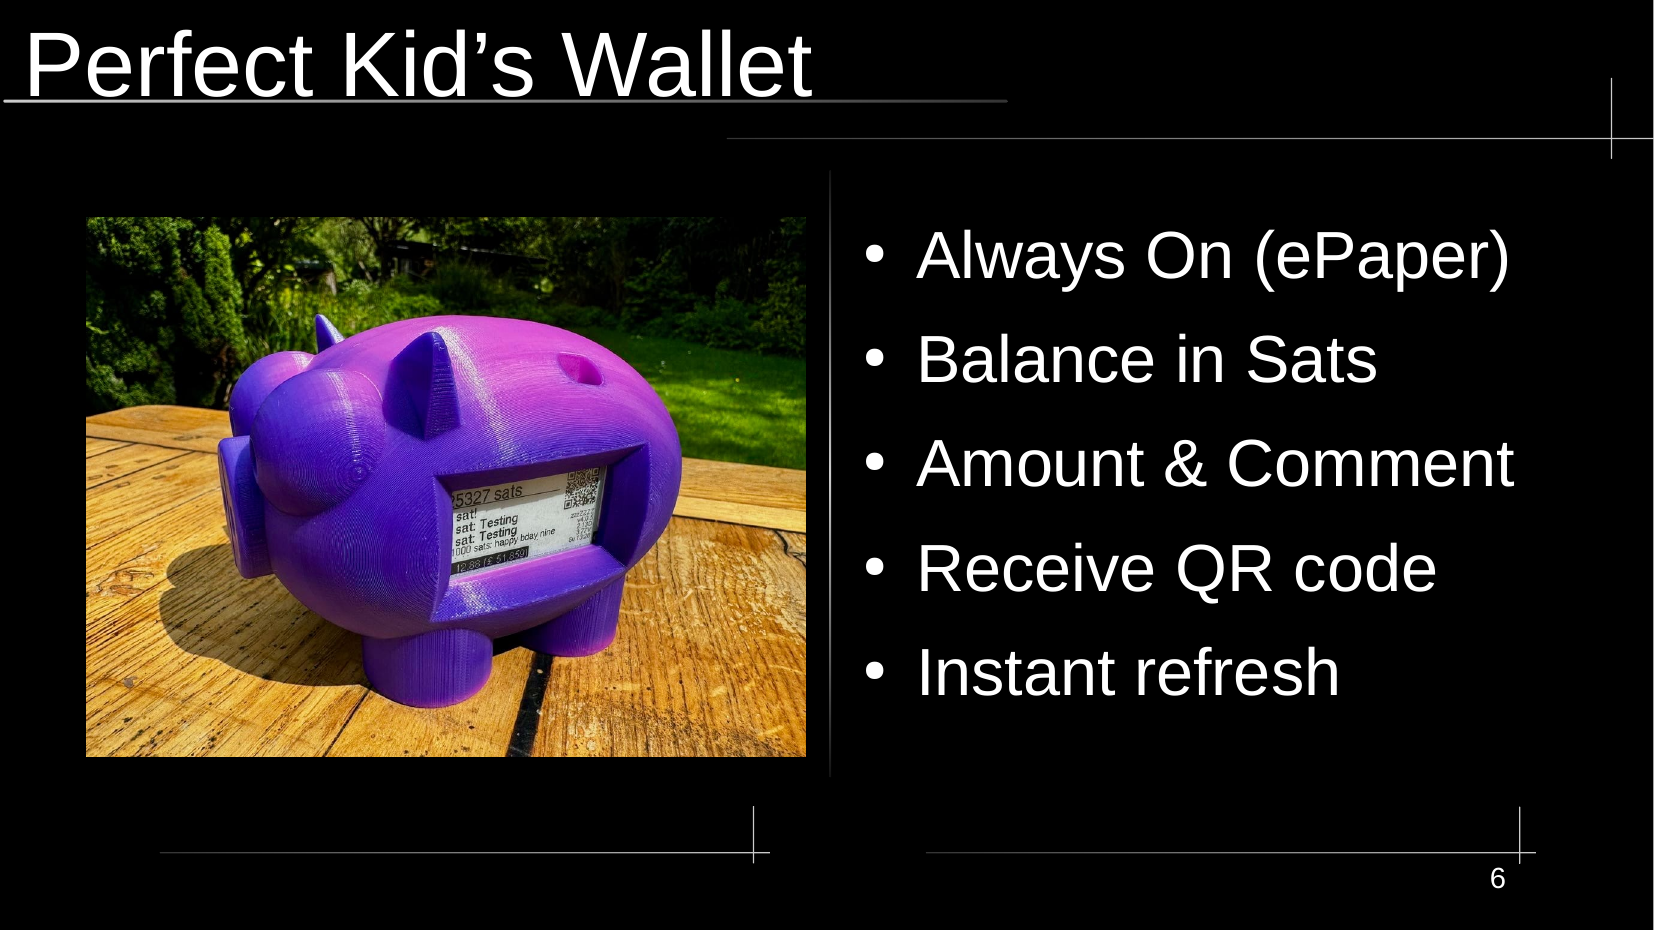

# Perfect Kid’s Wallet
Always On (ePaper)
Balance in Sats
Amount & Comment
Receive QR code
Instant refresh
6